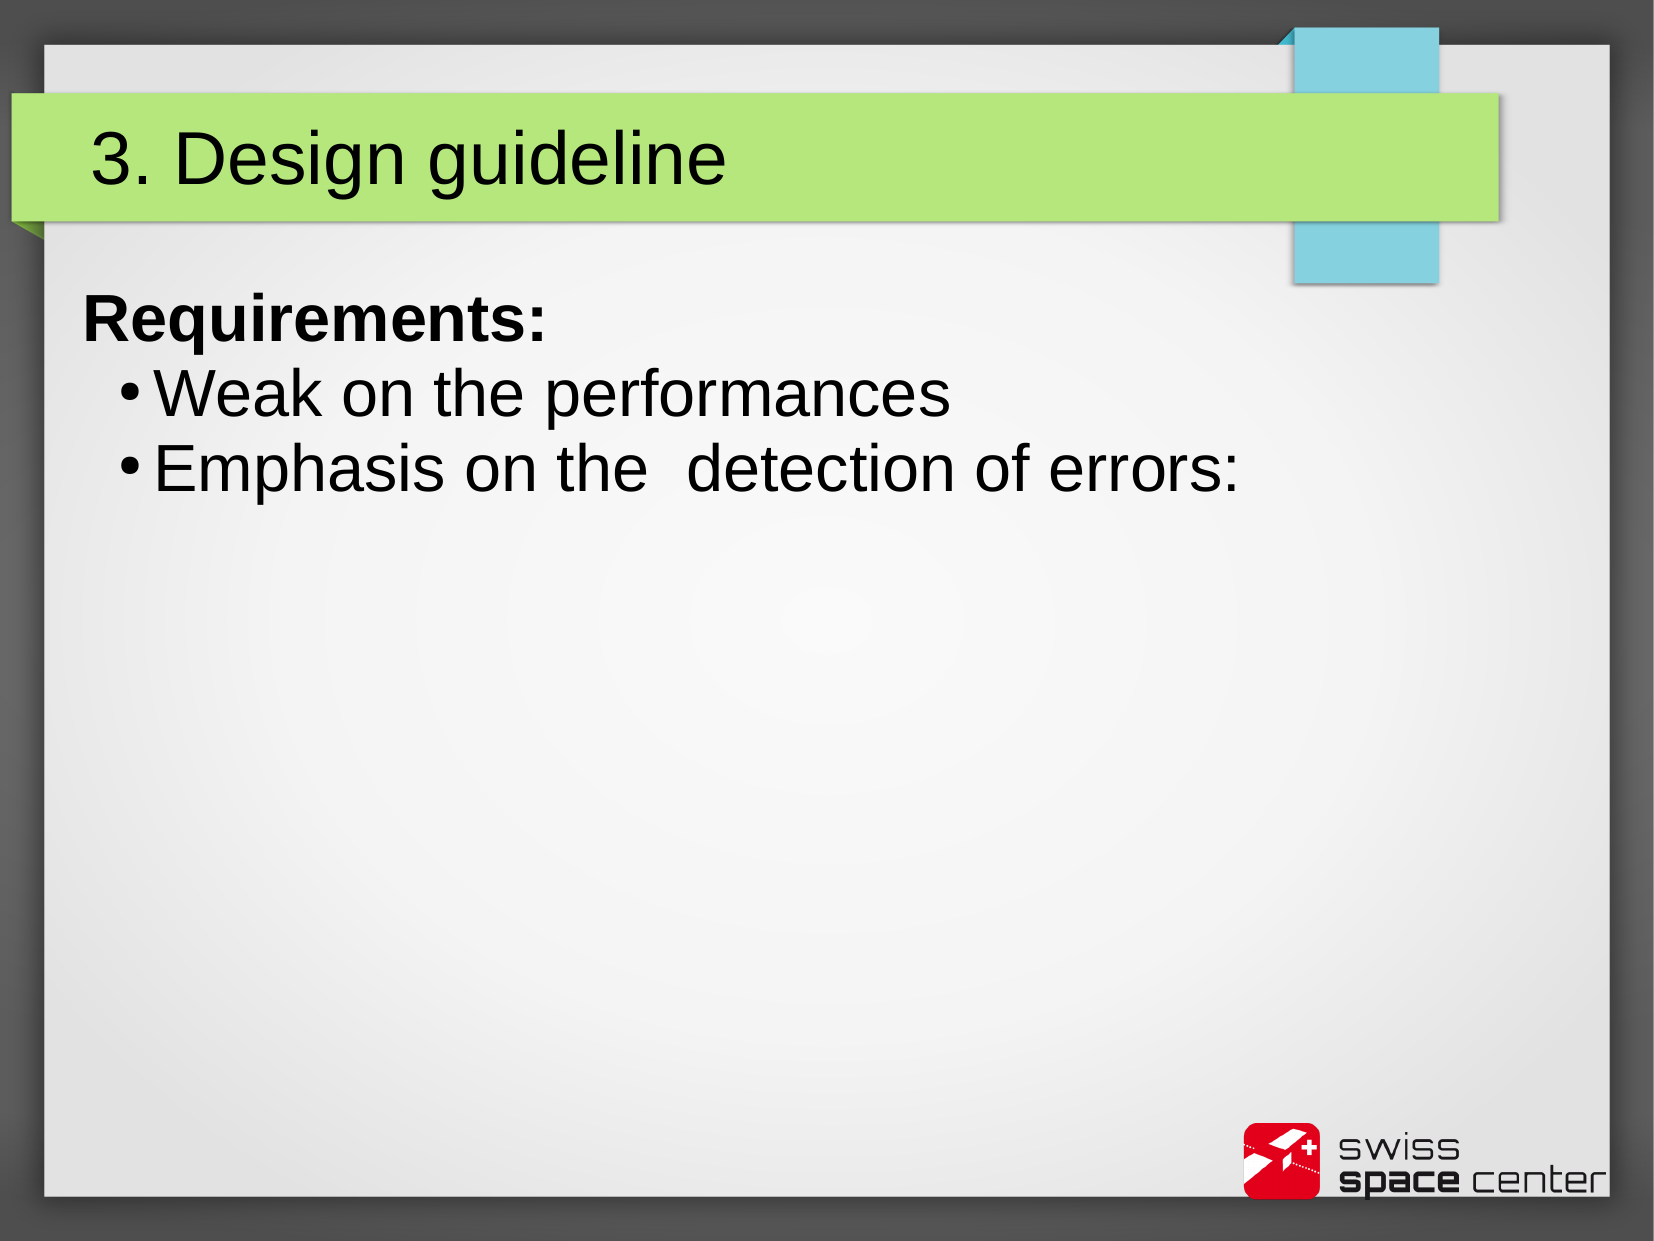

# 3. Design guideline
Requirements:
Weak on the performances
Emphasis on the detection of errors: